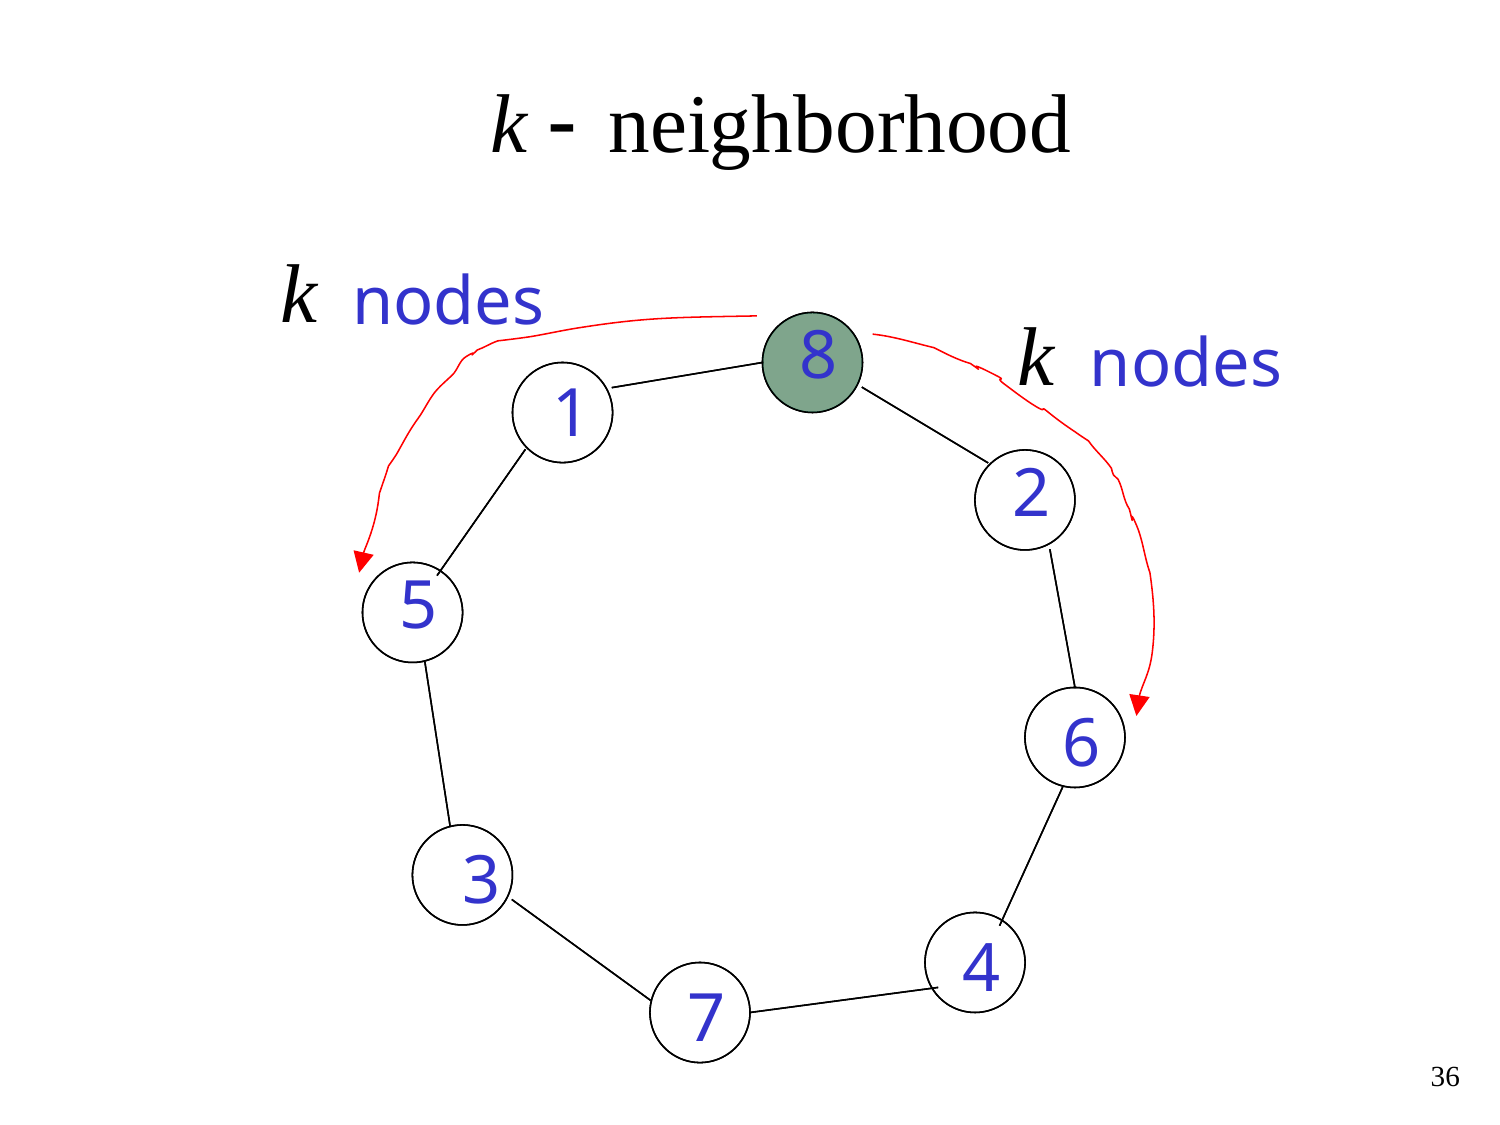

nodes
8
nodes
1
2
5
6
3
4
7